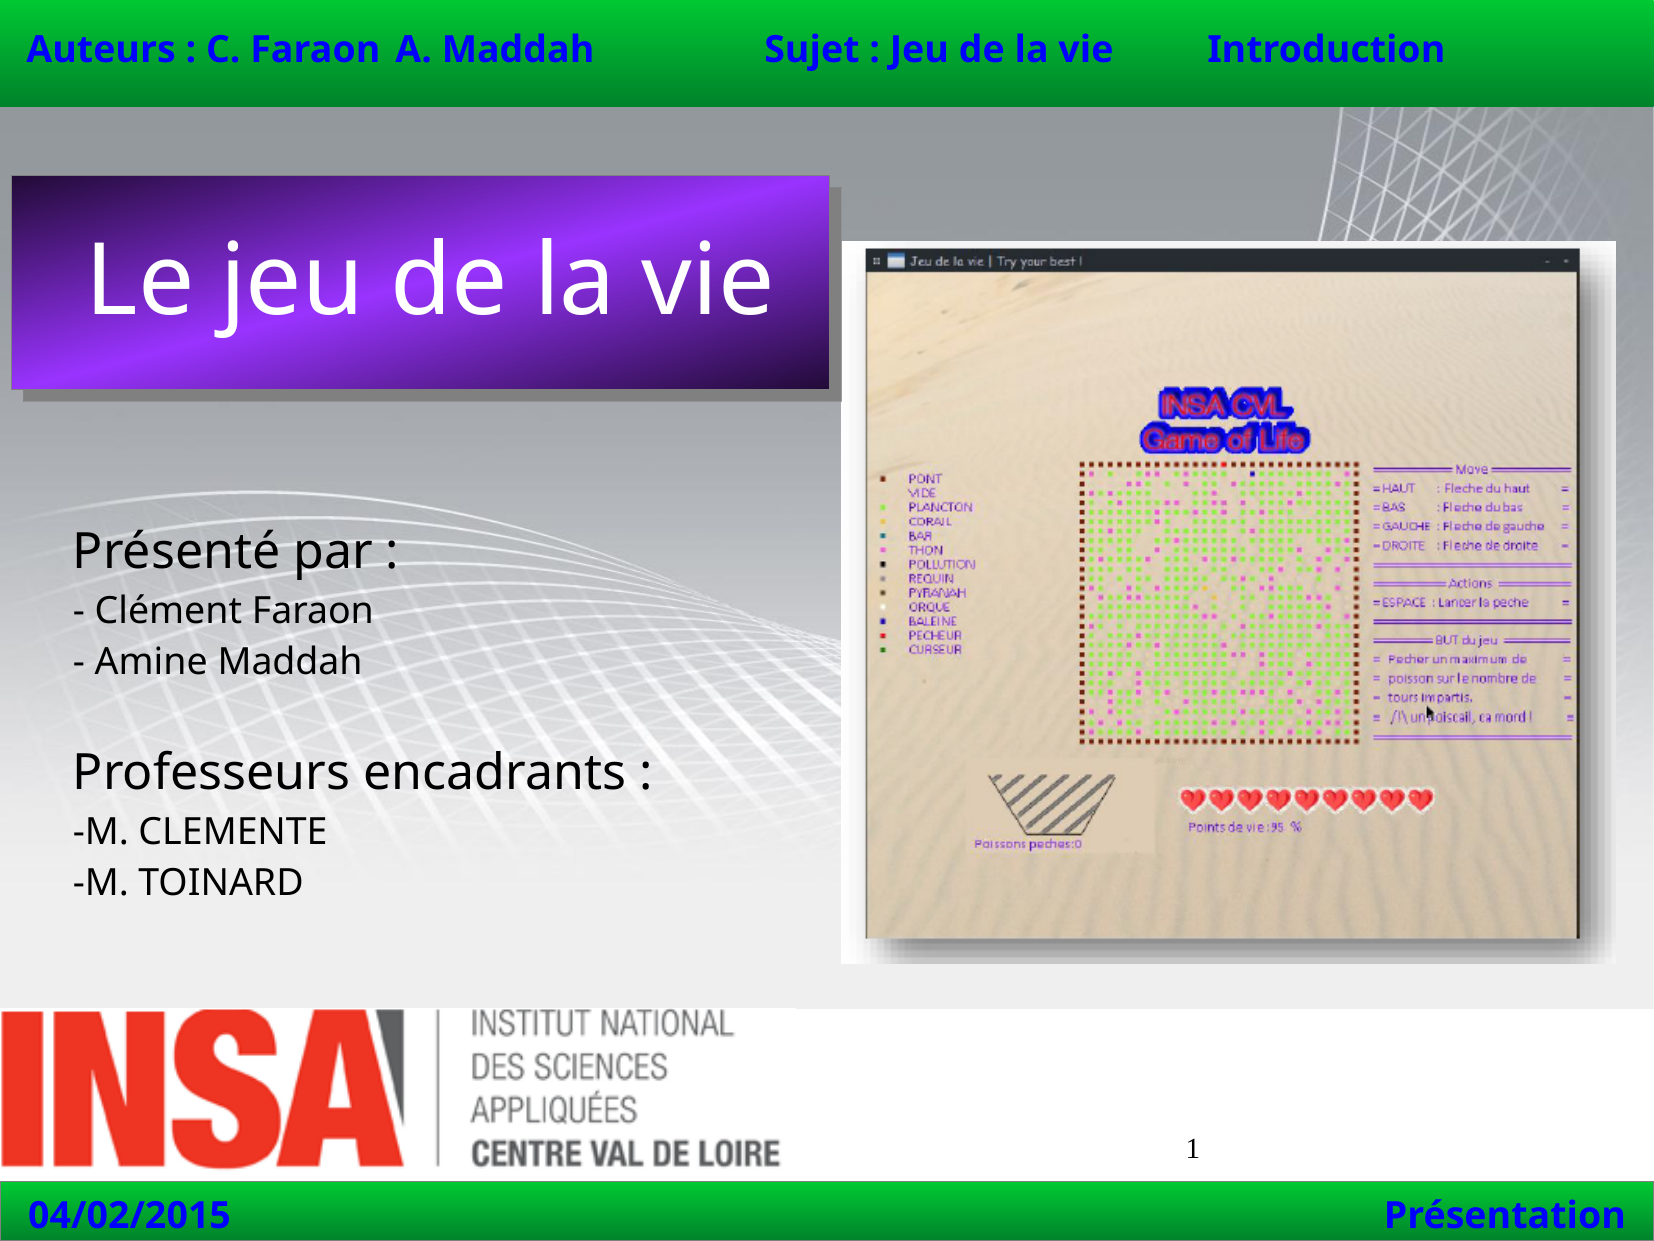

#
Auteurs : C. Faraon	A. Maddah 			Sujet : Jeu de la vie	 	Introduction
Le jeu de la vie
Présenté par :
- Clément Faraon
- Amine Maddah
Professeurs encadrants :
-M. CLEMENTE
-M. TOINARD
04/02/2015
Présentation